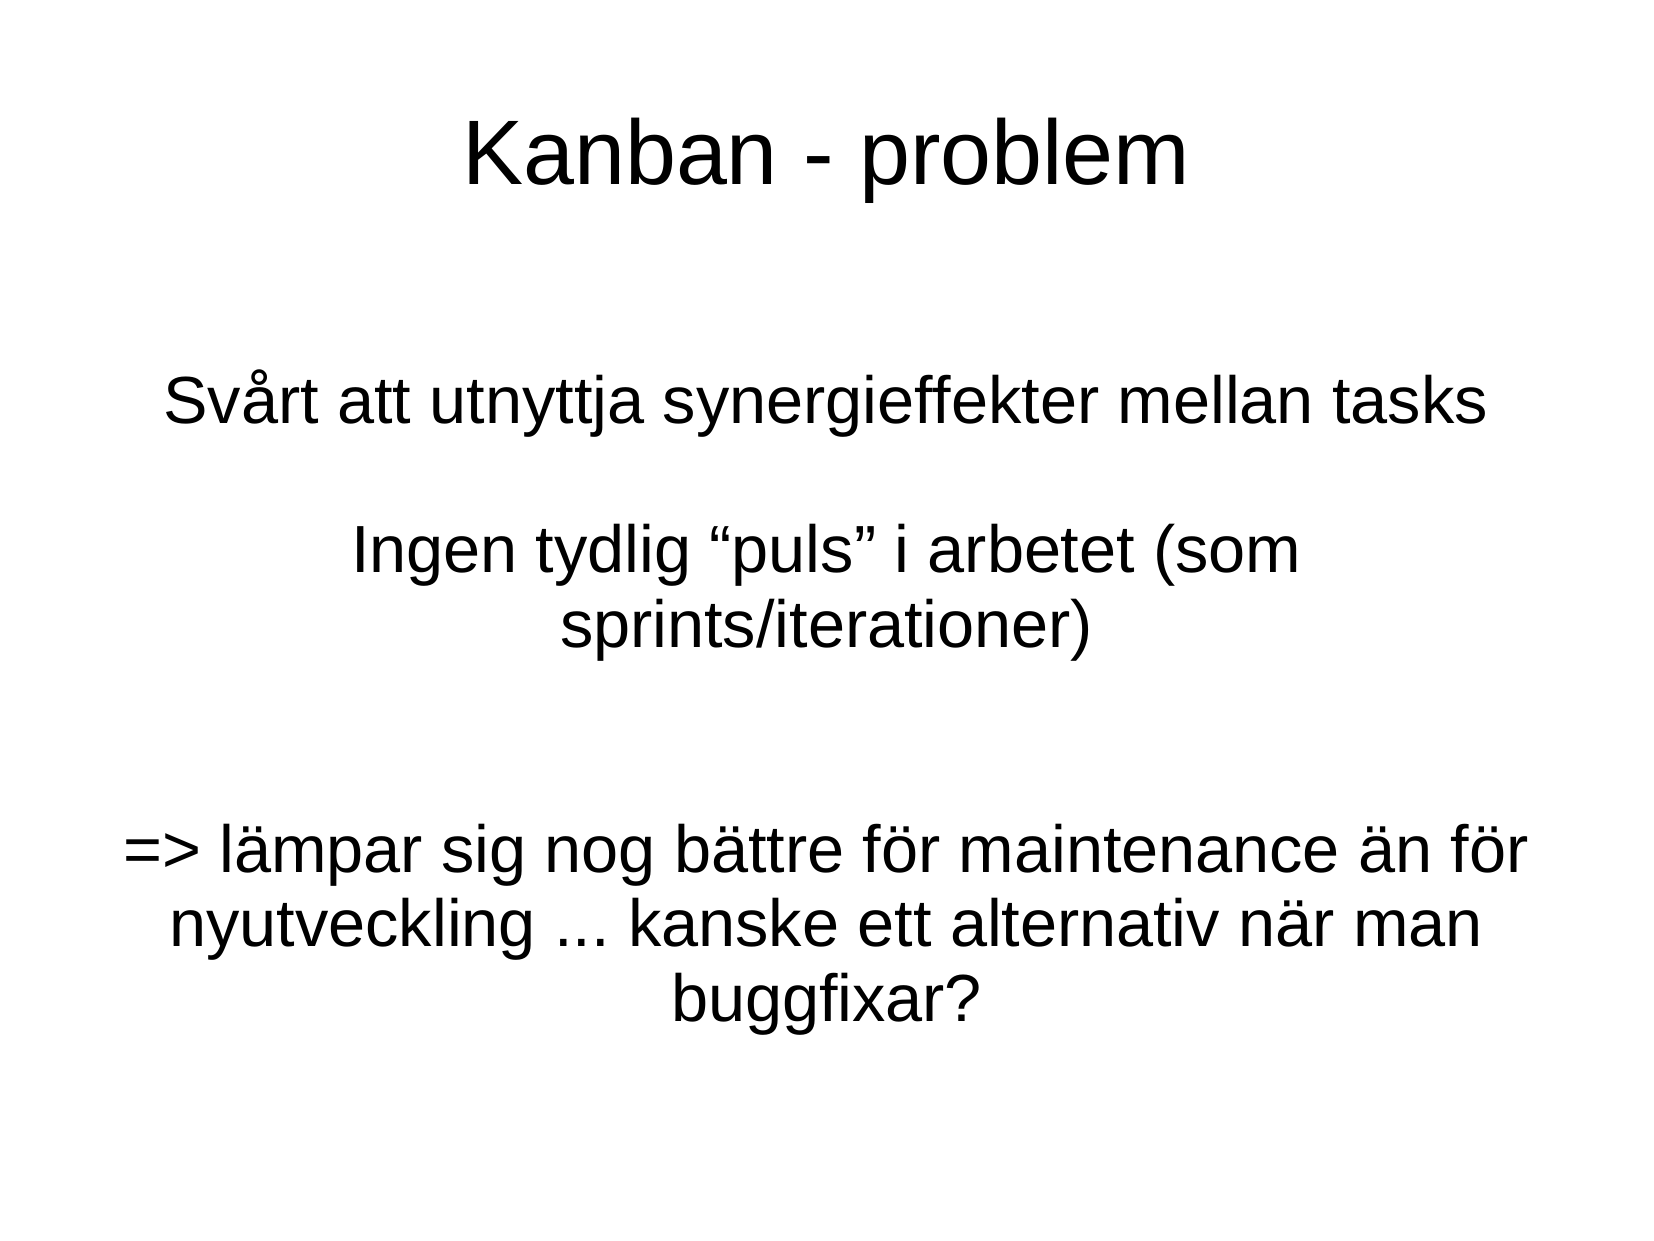

# Kanban - problem
Svårt att utnyttja synergieffekter mellan tasks
Ingen tydlig “puls” i arbetet (som sprints/iterationer)
=> lämpar sig nog bättre för maintenance än för nyutveckling ... kanske ett alternativ när man buggfixar?